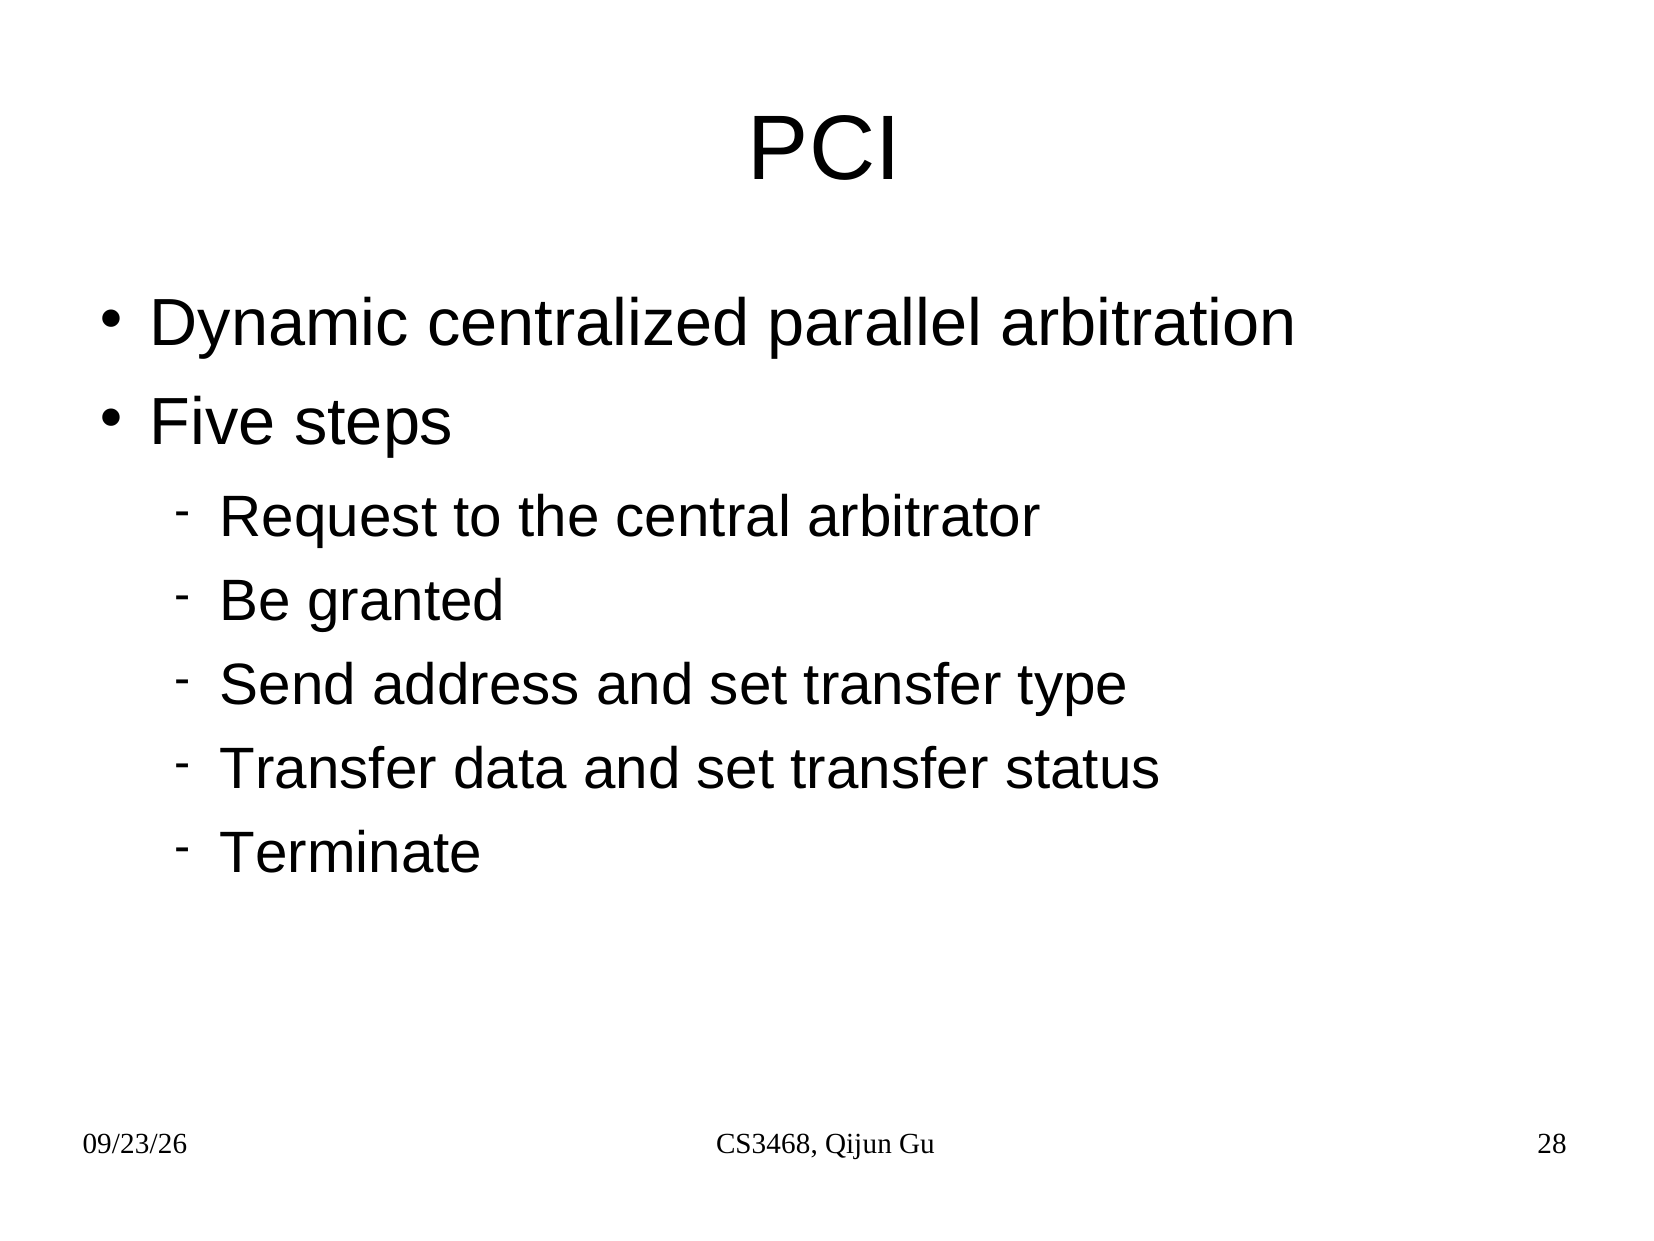

# PCI
Dynamic centralized parallel arbitration
Five steps
Request to the central arbitrator
Be granted
Send address and set transfer type
Transfer data and set transfer status
Terminate
CS3468, Qijun Gu
28